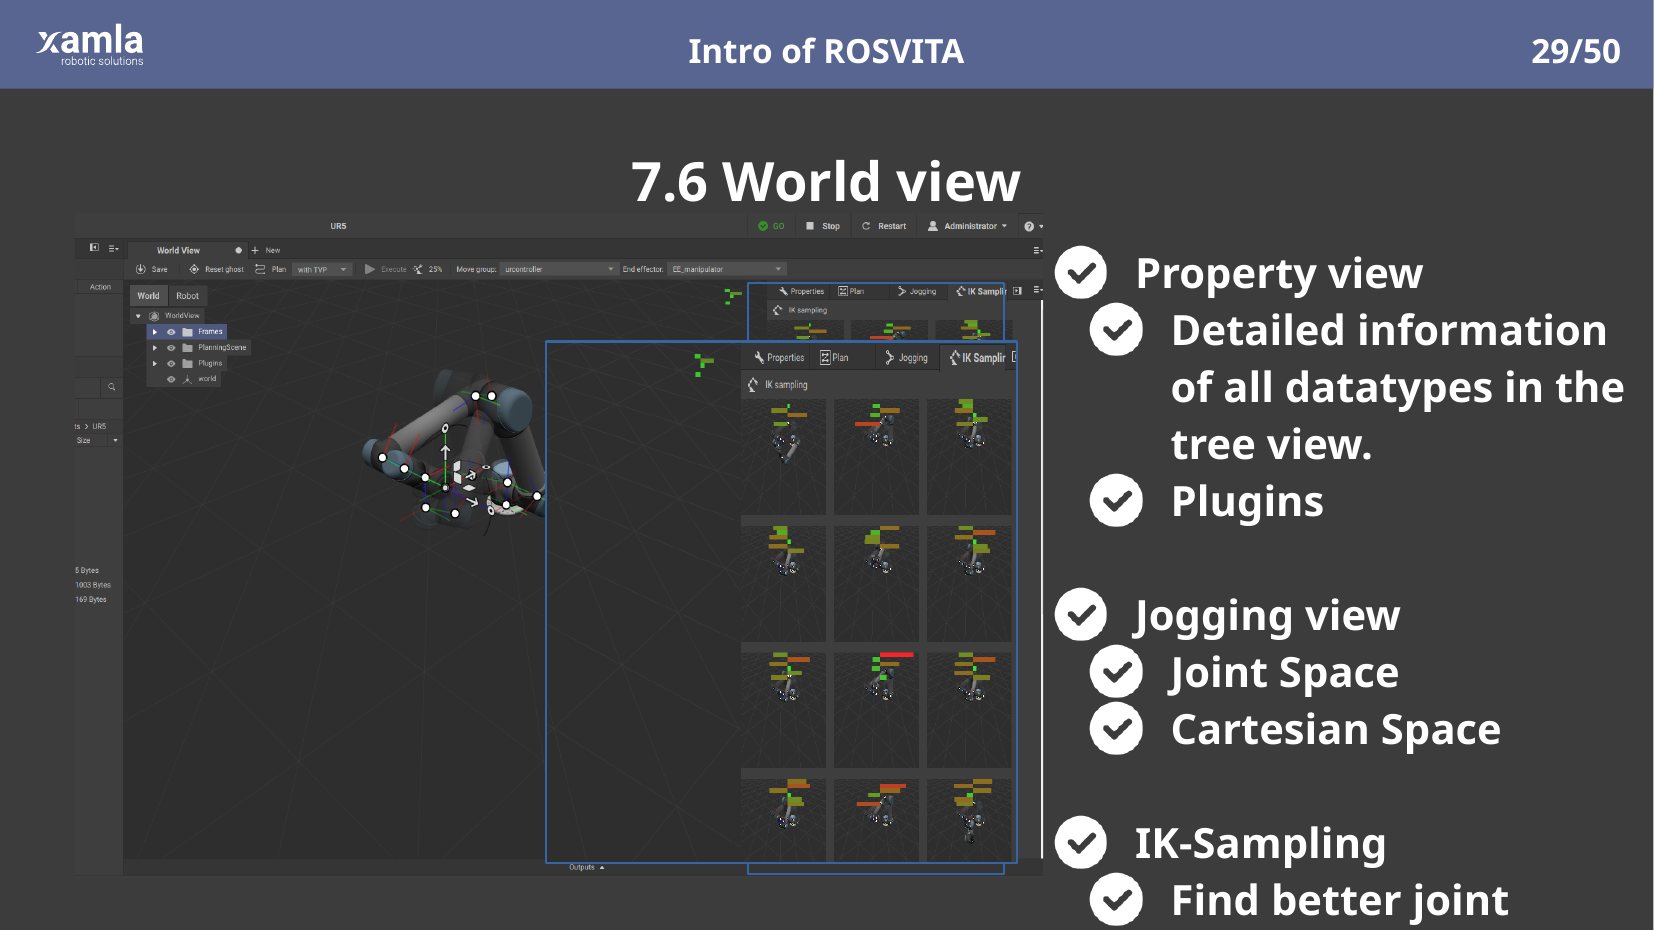

Intro of ROSVITA
29/50
7.6 World view
Property view
Detailed information of all datatypes in the tree view.
Plugins
Jogging view
Joint Space
Cartesian Space
IK-Sampling
Find better joint values for Pose